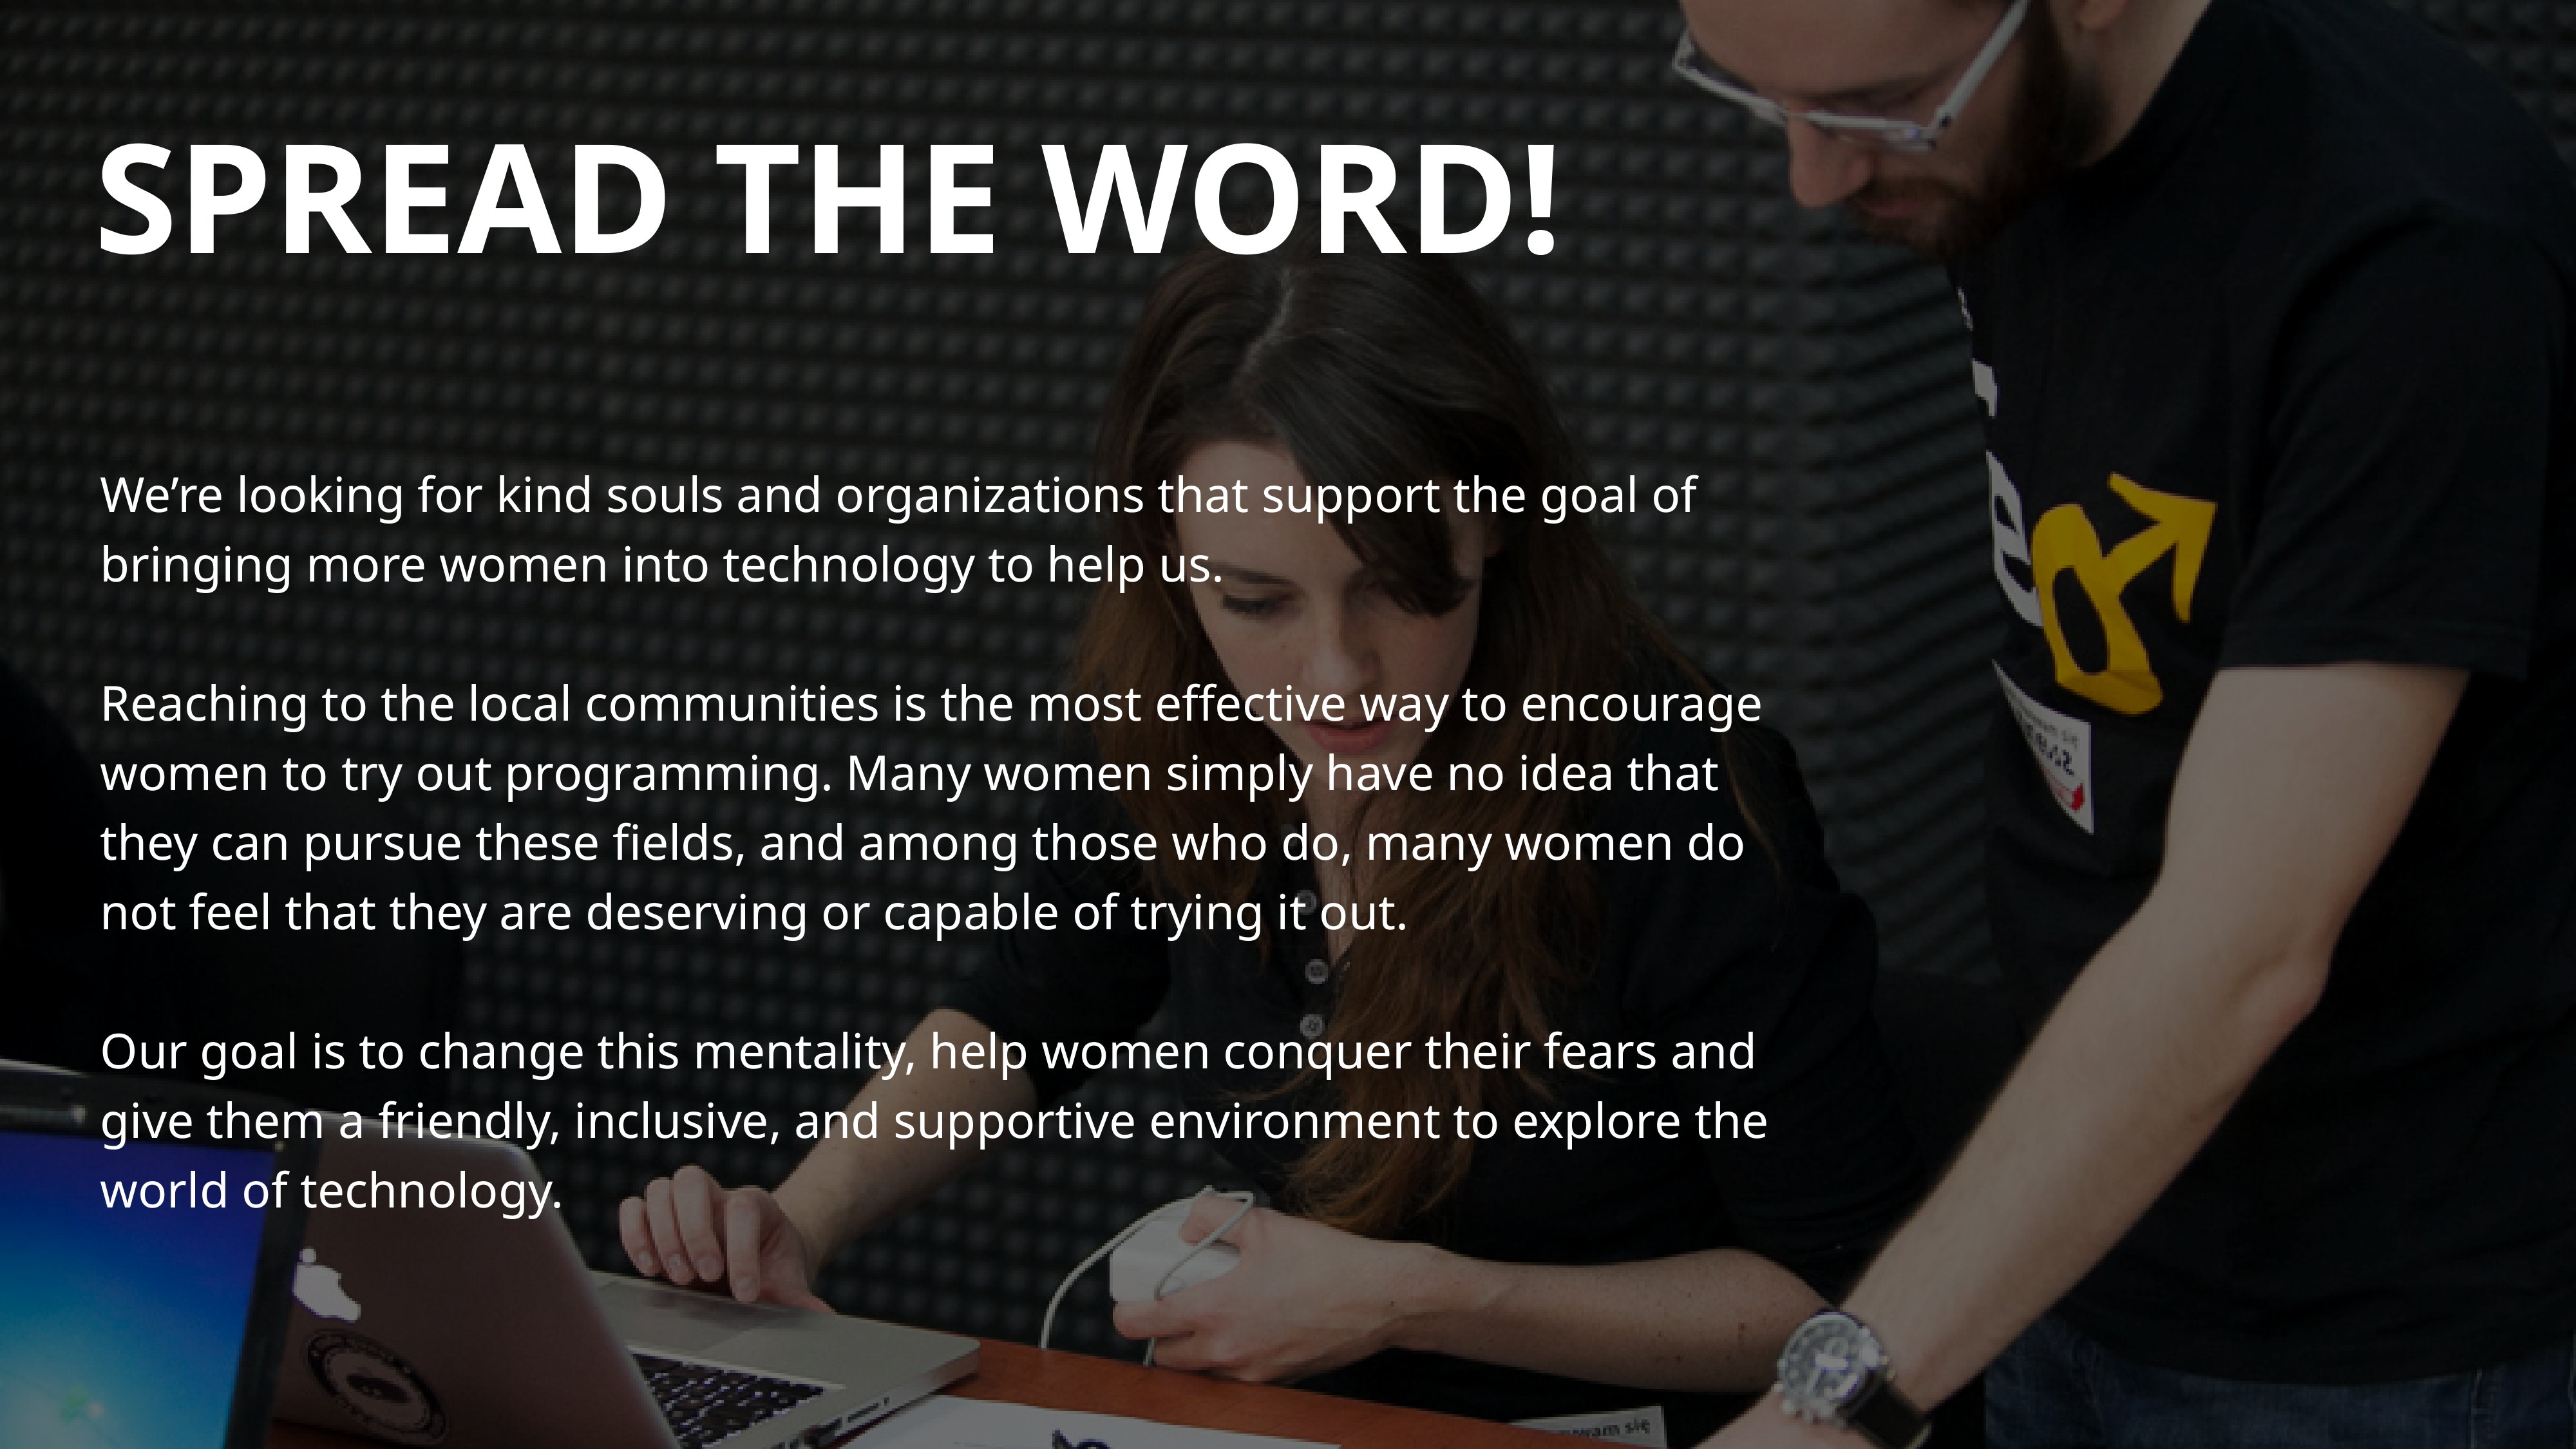

# SPREAD THE WORD!
We’re looking for kind souls and organizations that support the goal of bringing more women into technology to help us.
Reaching to the local communities is the most effective way to encourage women to try out programming. Many women simply have no idea that they can pursue these fields, and among those who do, many women do not feel that they are deserving or capable of trying it out.
Our goal is to change this mentality, help women conquer their fears and give them a friendly, inclusive, and supportive environment to explore the world of technology.